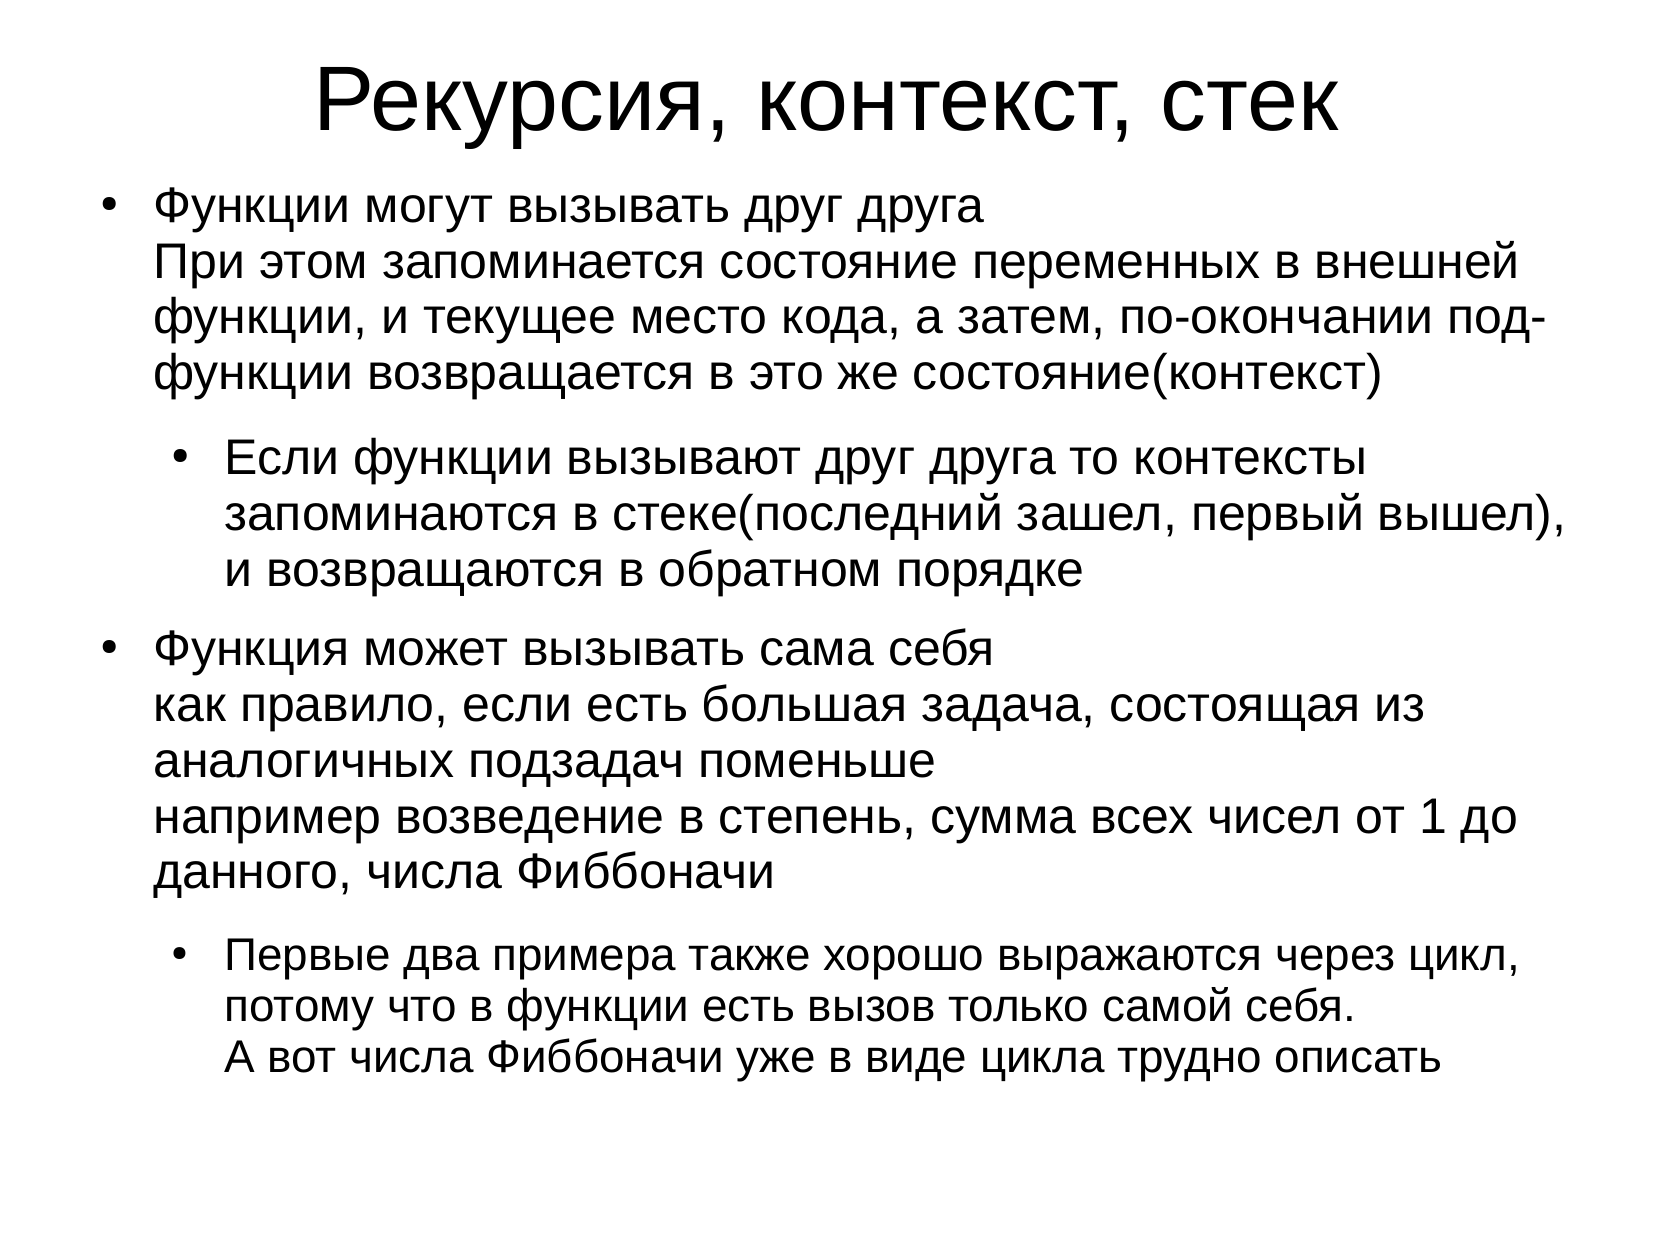

# Рекурсия, контекст, стек
Функции могут вызывать друг друга
При этом запоминается состояние переменных в внешней функции, и текущее место кода, а затем, по-окончании под-функции возвращается в это же состояние(контекст)
Если функции вызывают друг друга то контексты запоминаются в стеке(последний зашел, первый вышел), и возвращаются в обратном порядке
Функция может вызывать сама себя
как правило, если есть большая задача, состоящая из аналогичных подзадач поменьше
например возведение в степень, сумма всех чисел от 1 до данного, числа Фиббоначи
Первые два примера также хорошо выражаются через цикл, потому что в функции есть вызов только самой себя.
А вот числа Фиббоначи уже в виде цикла трудно описать